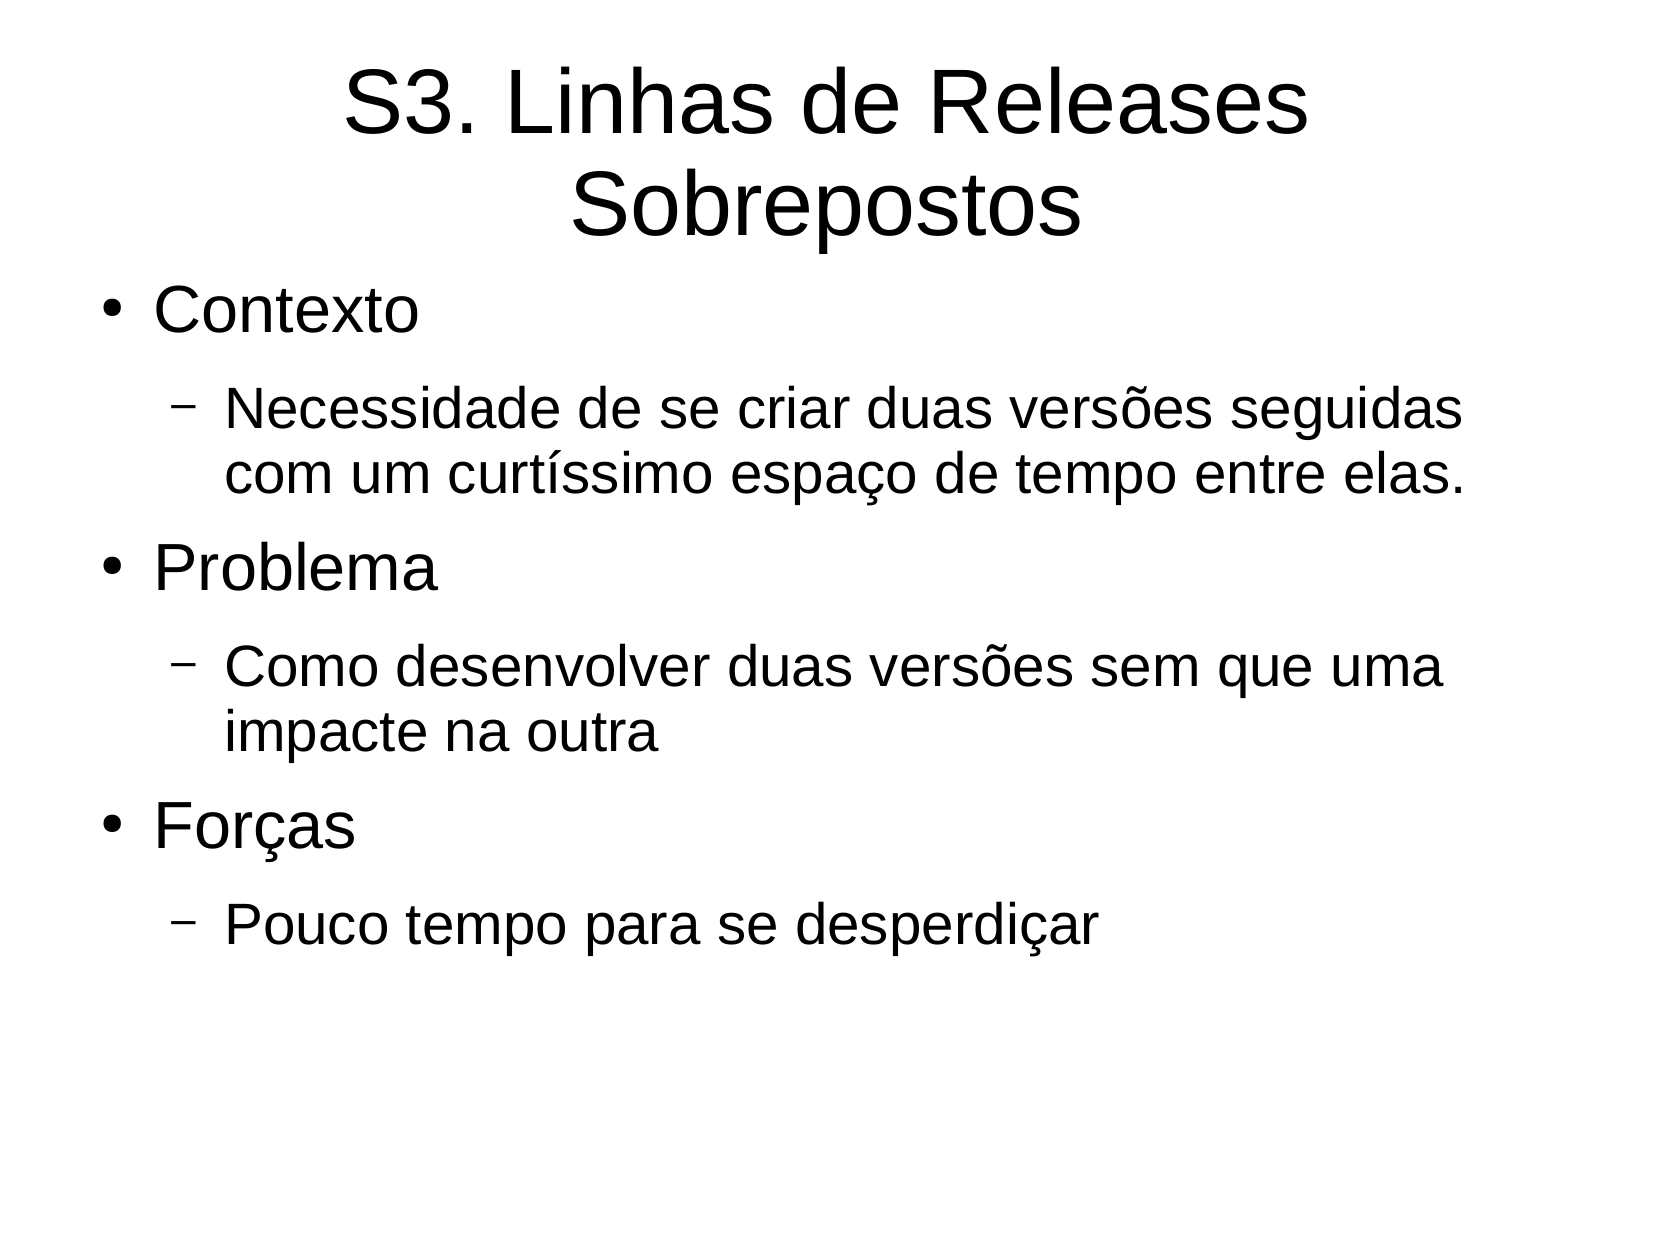

# S3. Linhas de Releases Sobrepostos
Contexto
Necessidade de se criar duas versões seguidas com um curtíssimo espaço de tempo entre elas.
Problema
Como desenvolver duas versões sem que uma impacte na outra
Forças
Pouco tempo para se desperdiçar